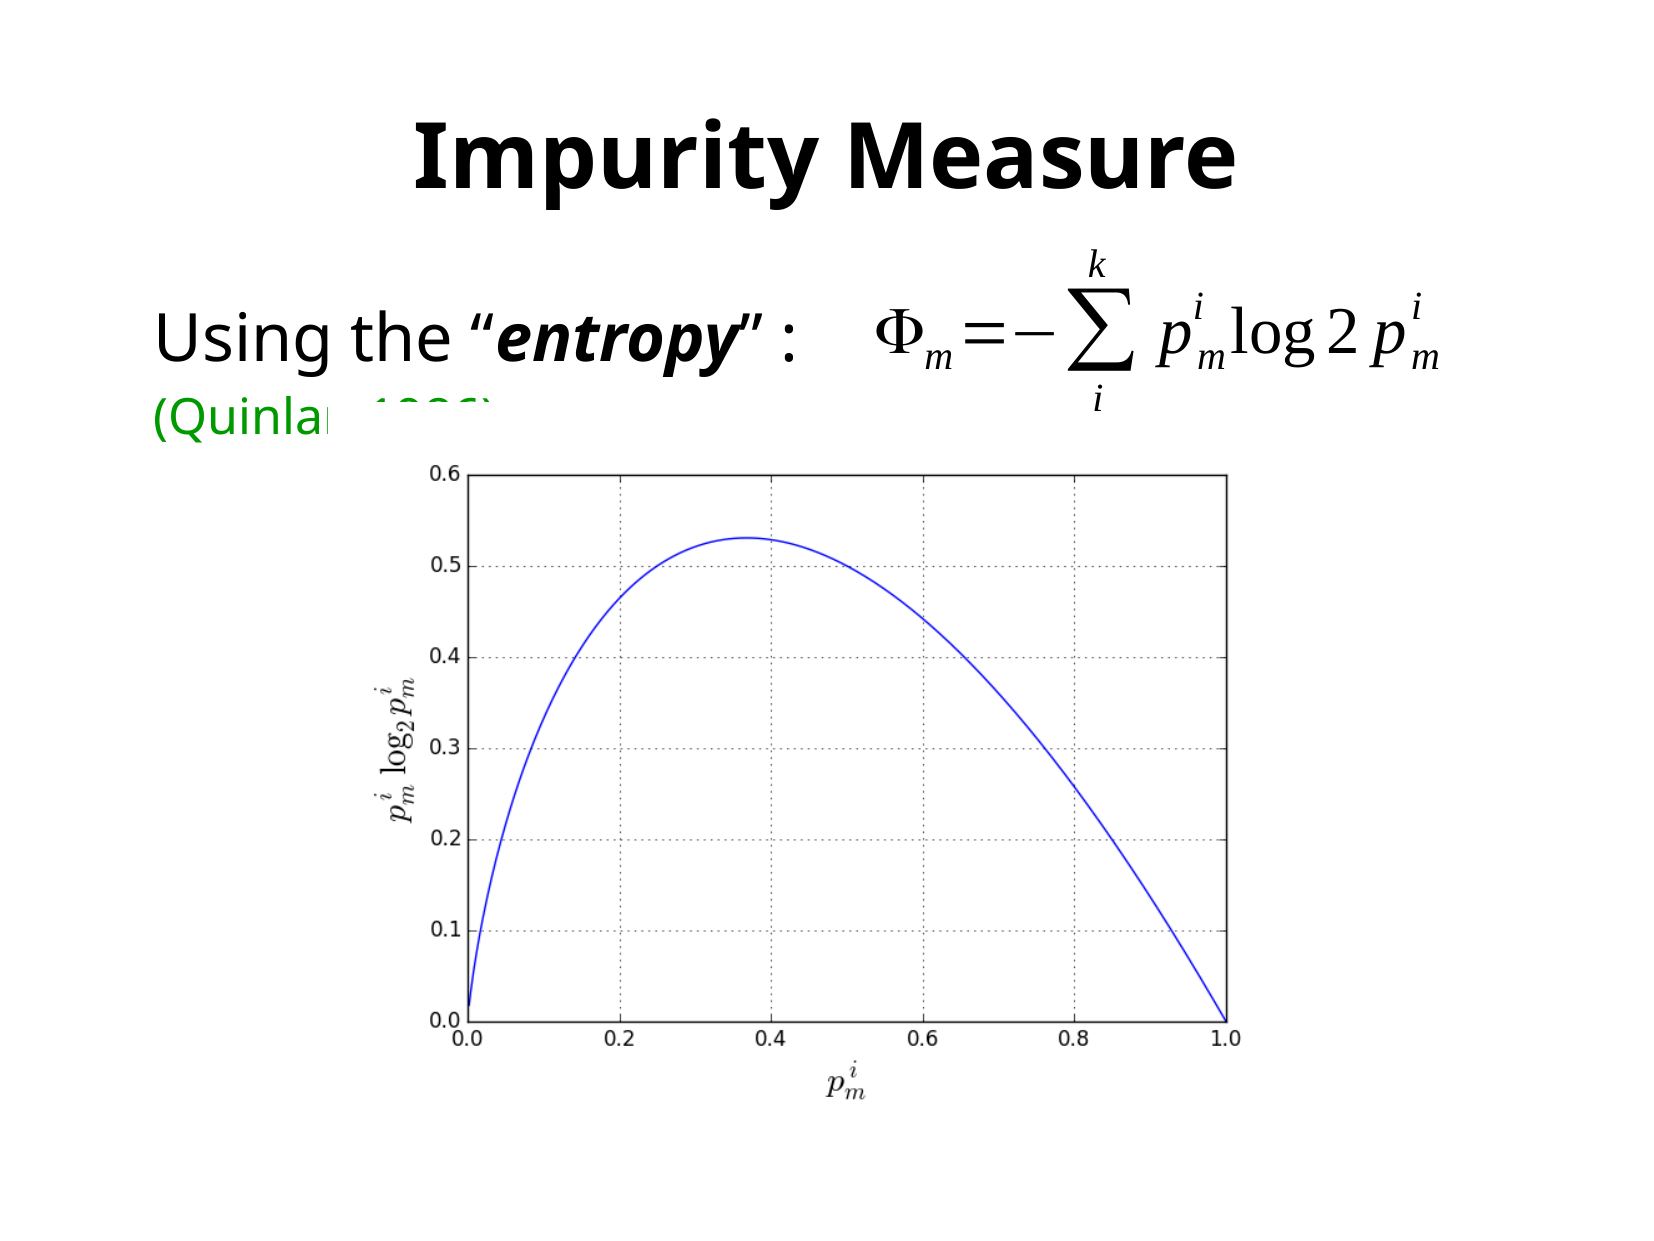

# Impurity Measure
Using the “entropy” :
(Quinlan 1986)